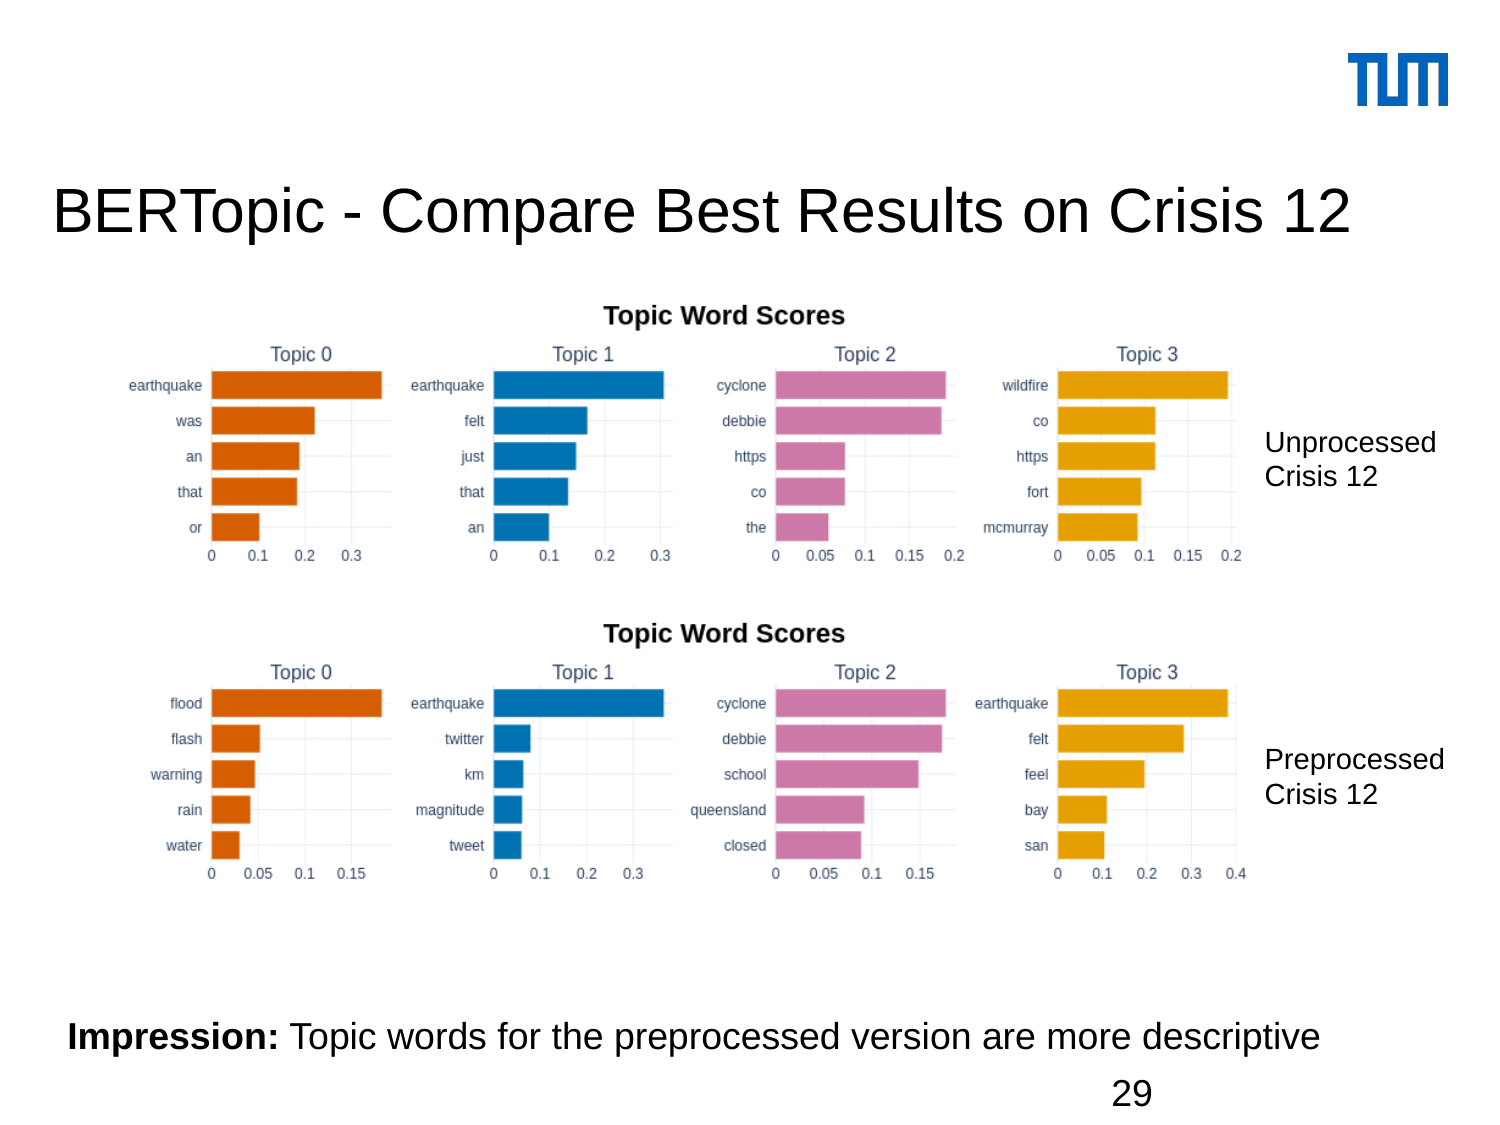

BERTopic - Compare Best Results on Crisis 12
Unprocessed
Crisis 12
Preprocessed
Crisis 12
Impression: Topic words for the preprocessed version are more descriptive